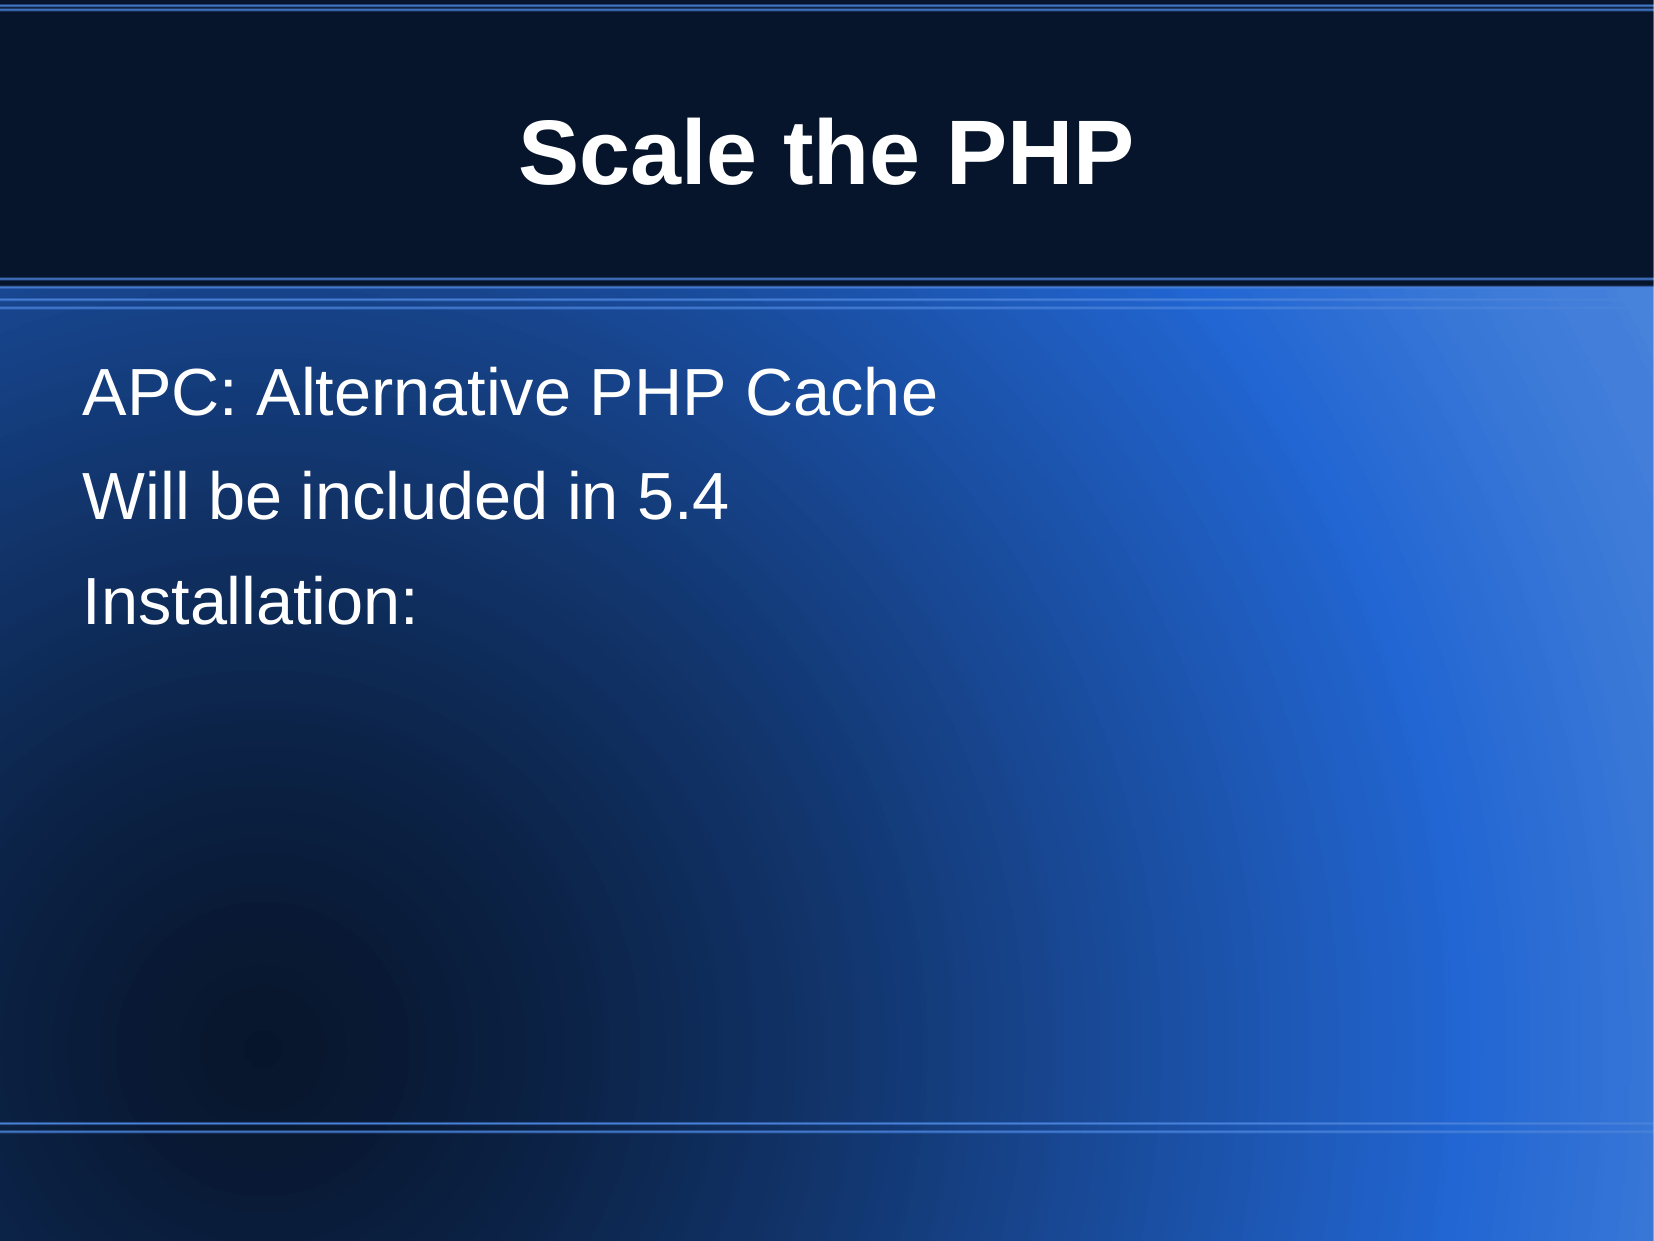

# Scale the PHP
APC: Alternative PHP Cache
Will be included in 5.4
Installation: